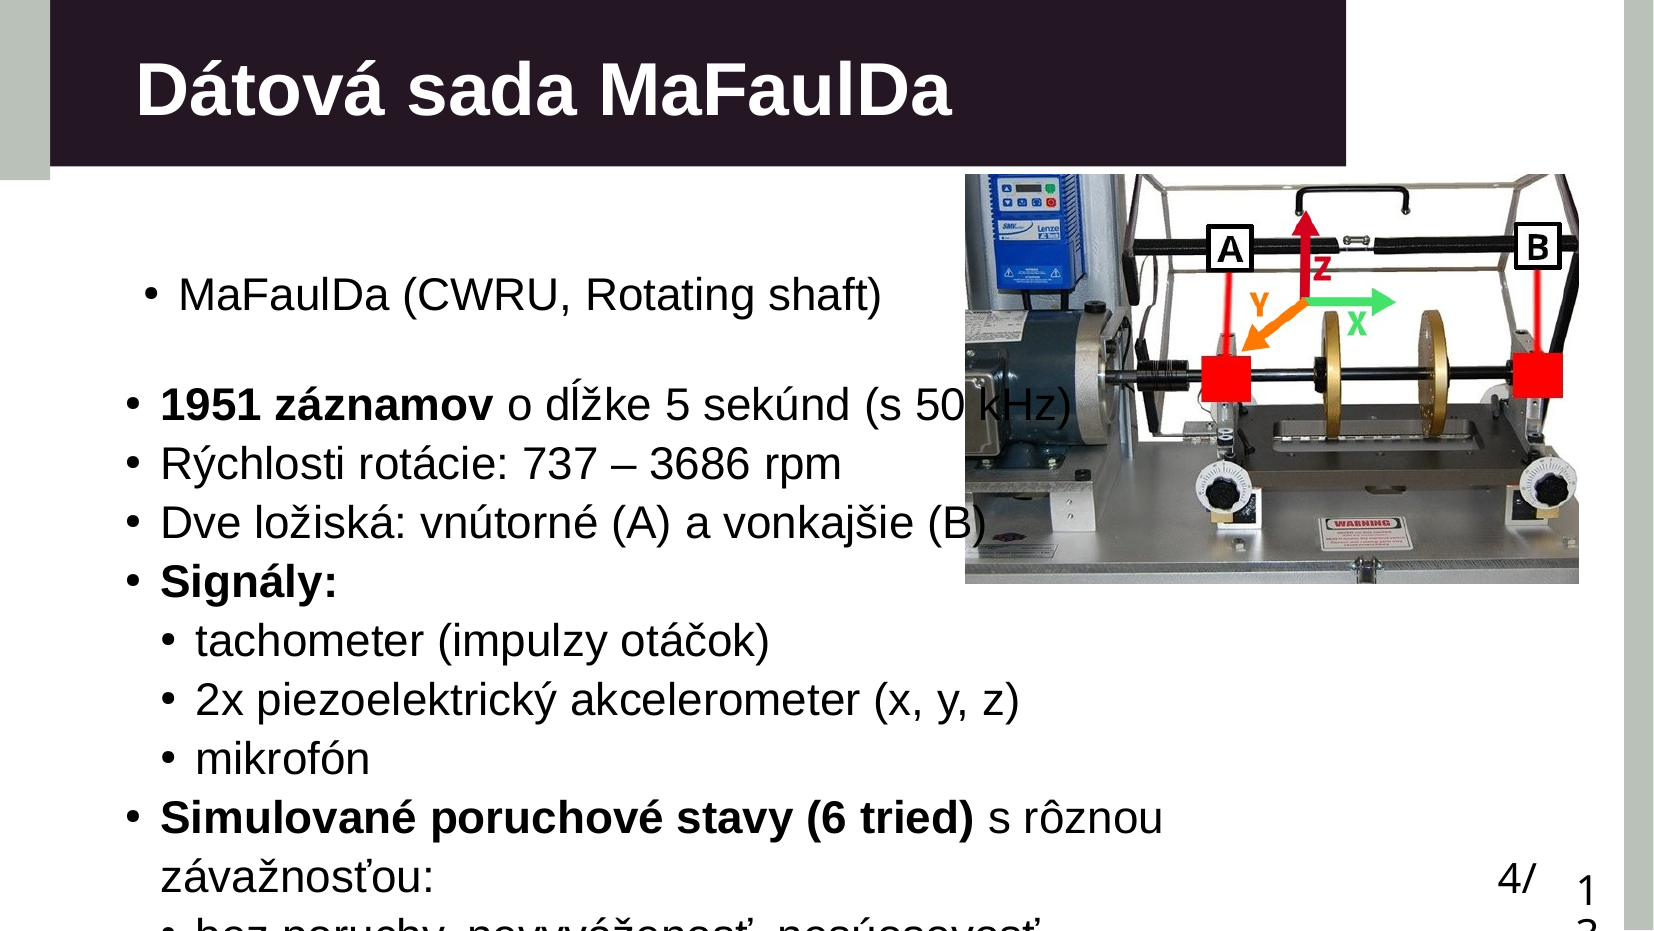

# Dátová sada MaFaulDa
MaFaulDa (CWRU, Rotating shaft)
1951 záznamov o dĺžke 5 sekúnd (s 50 kHz)
Rýchlosti rotácie: 737 – 3686 rpm
Dve ložiská: vnútorné (A) a vonkajšie (B)
Signály:
tachometer (impulzy otáčok)
2x piezoelektrický akcelerometer (x, y, z)
mikrofón
Simulované poruchové stavy (6 tried) s rôznou závažnosťou:
bez poruchy, nevyváženosť, nesúosovosť,
valivé ložiská: vnútorné/vonkajšie krúžky, gulôčky
13